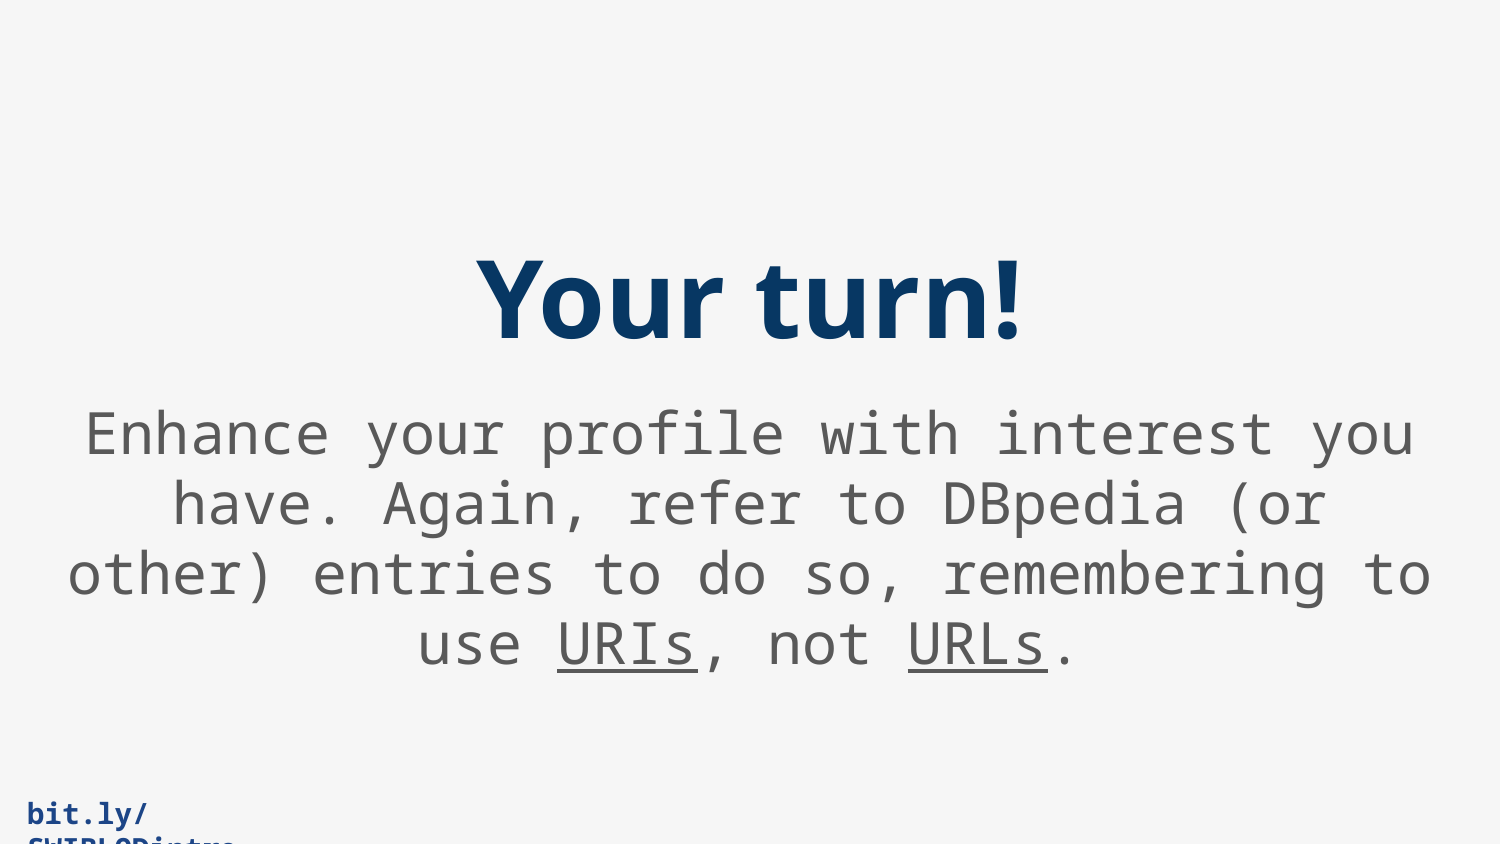

# Your turn!
Enhance your profile with interest you have. Again, refer to DBpedia (or other) entries to do so, remembering to use URIs, not URLs.